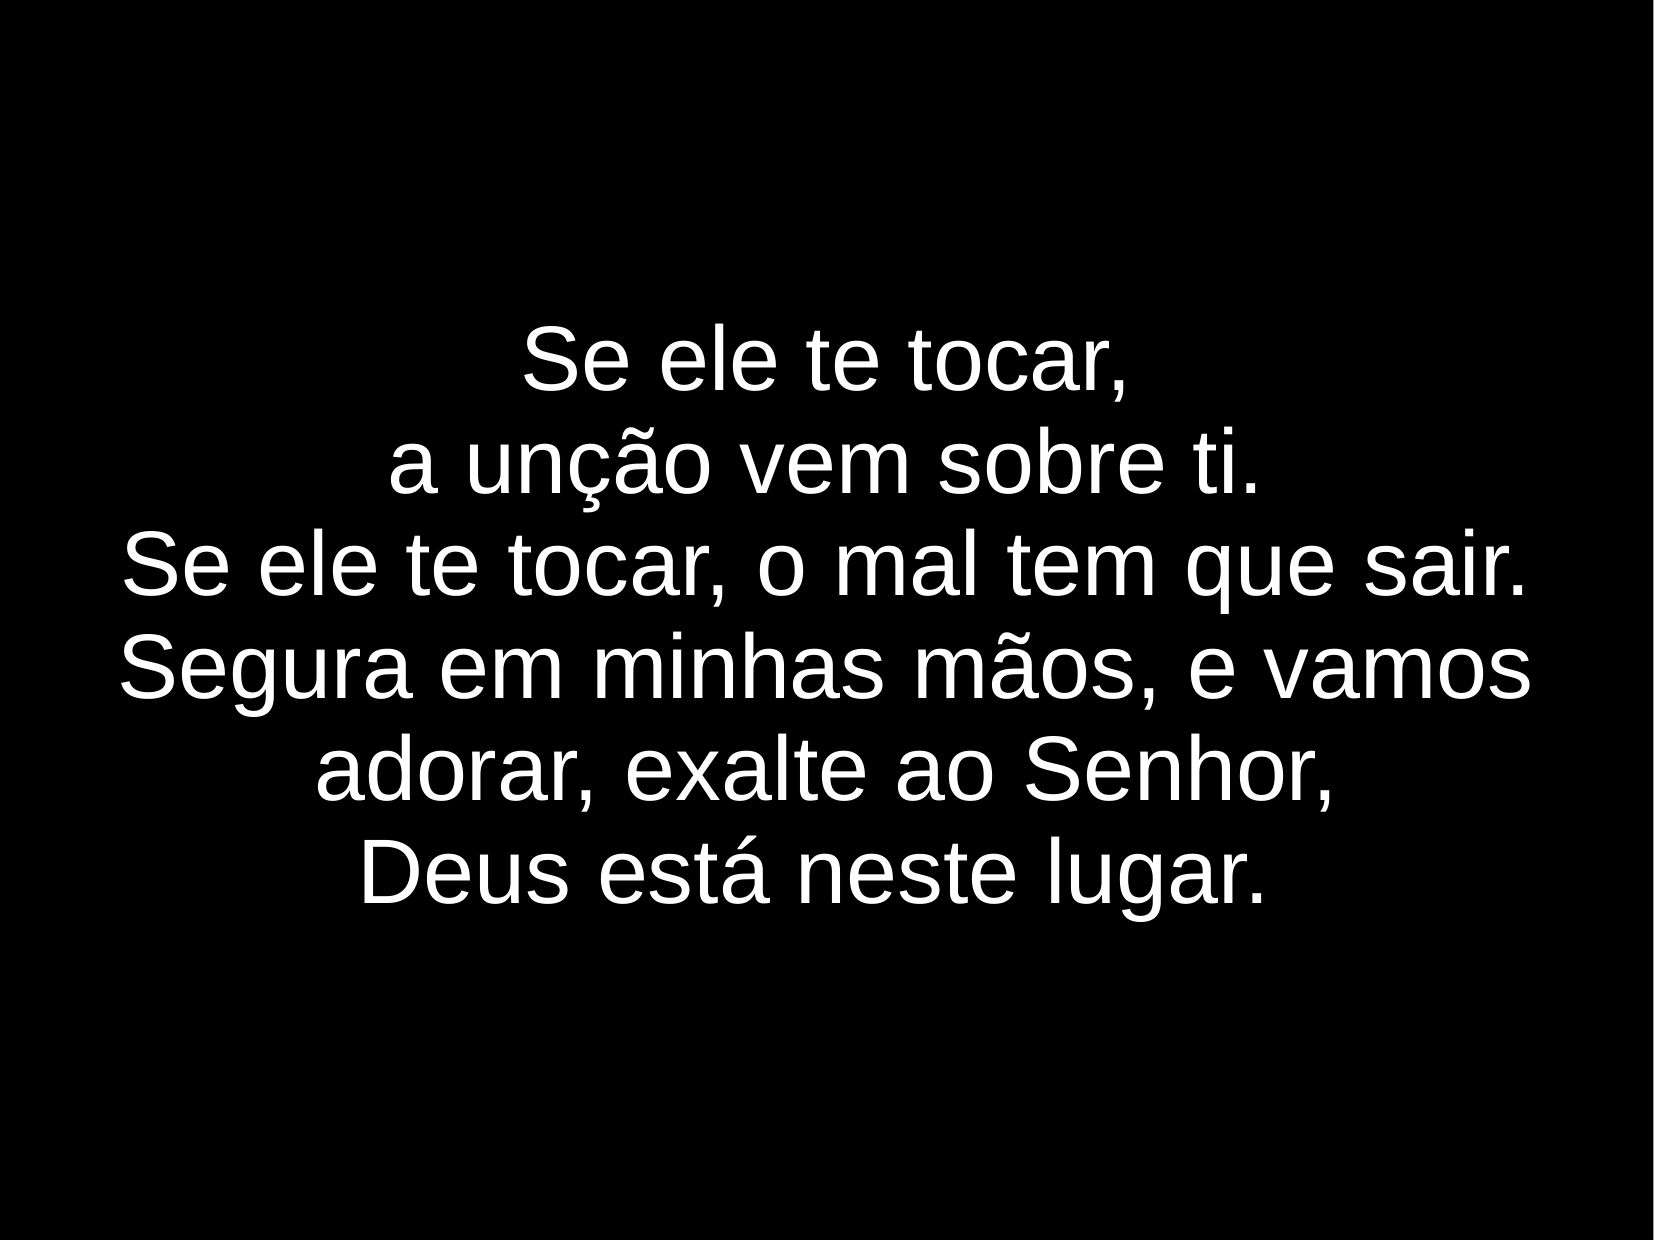

# Se ele te tocar,
a unção vem sobre ti.
Se ele te tocar, o mal tem que sair.
Segura em minhas mãos, e vamos adorar, exalte ao Senhor,
Deus está neste lugar.